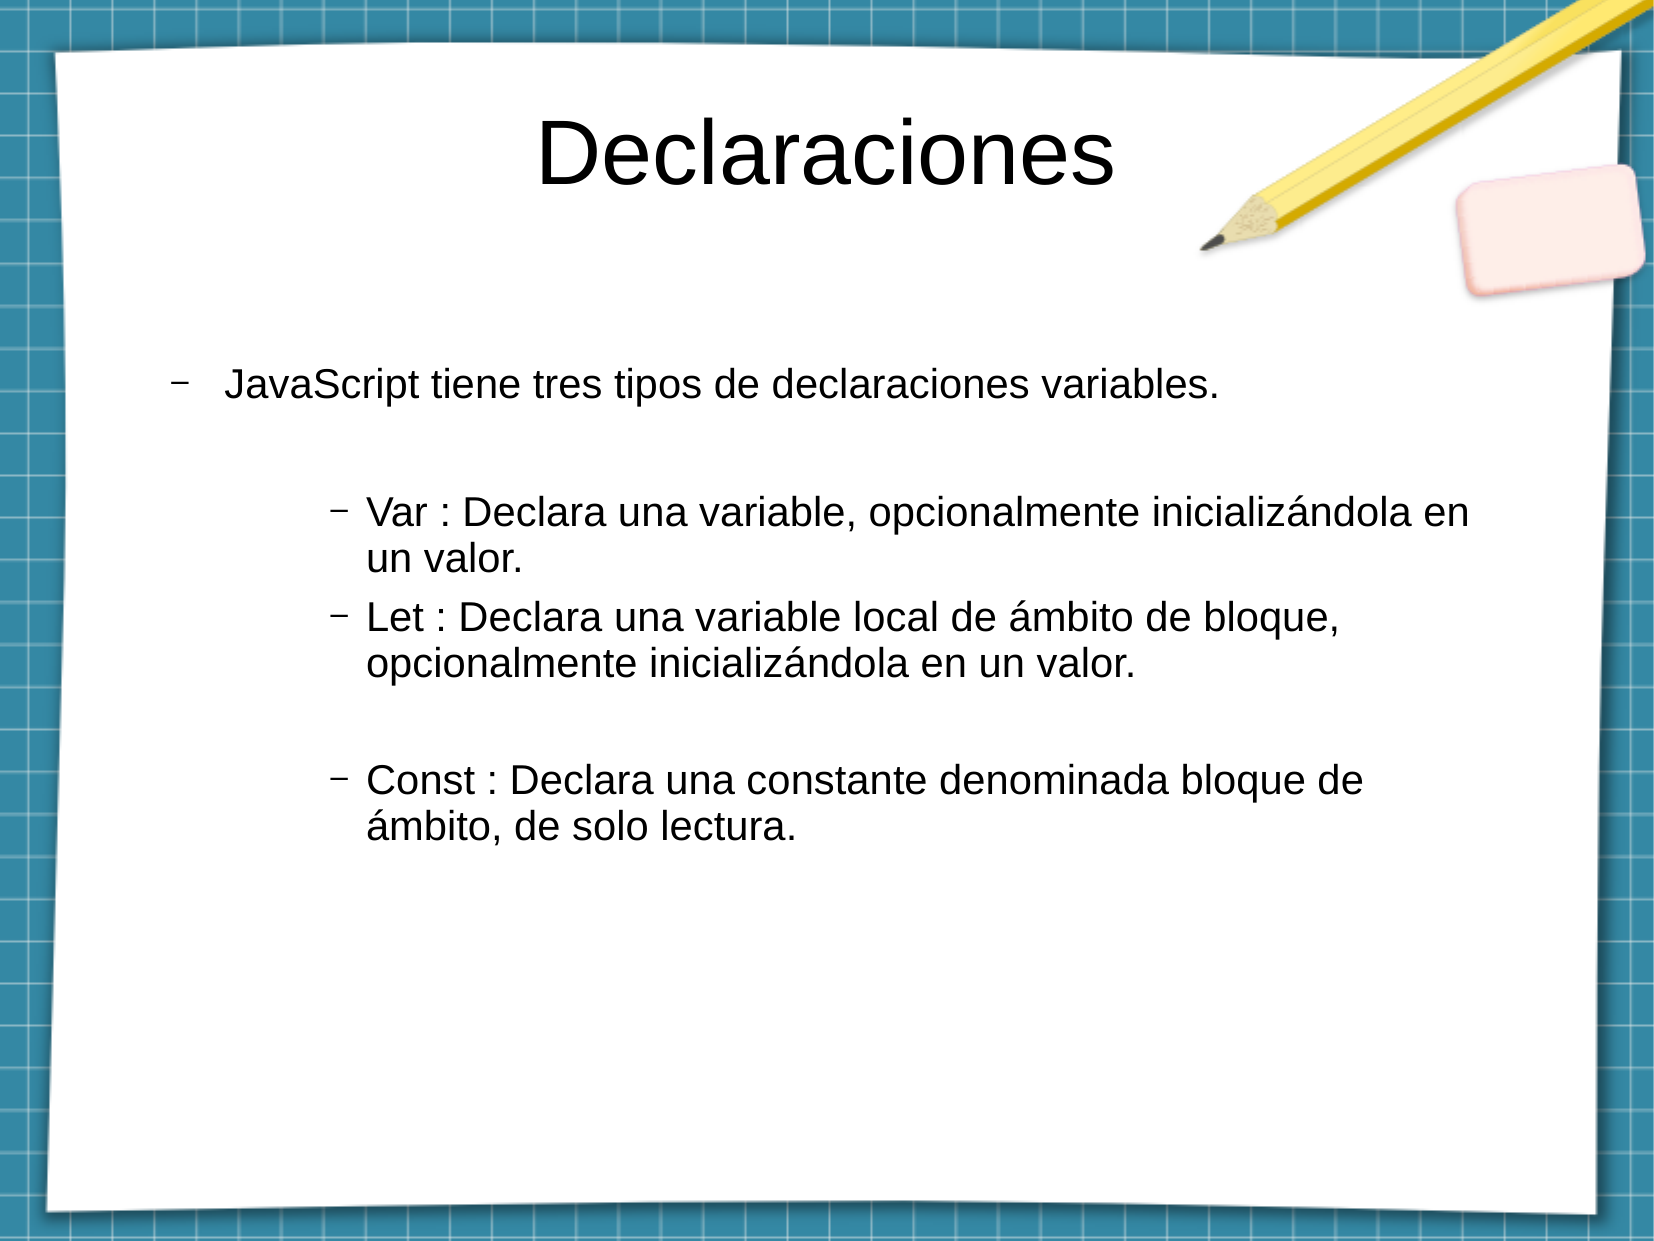

# Declaraciones
JavaScript tiene tres tipos de declaraciones variables.
Var : Declara una variable, opcionalmente inicializándola en un valor.
Let : Declara una variable local de ámbito de bloque, opcionalmente inicializándola en un valor.
Const : Declara una constante denominada bloque de ámbito, de solo lectura.